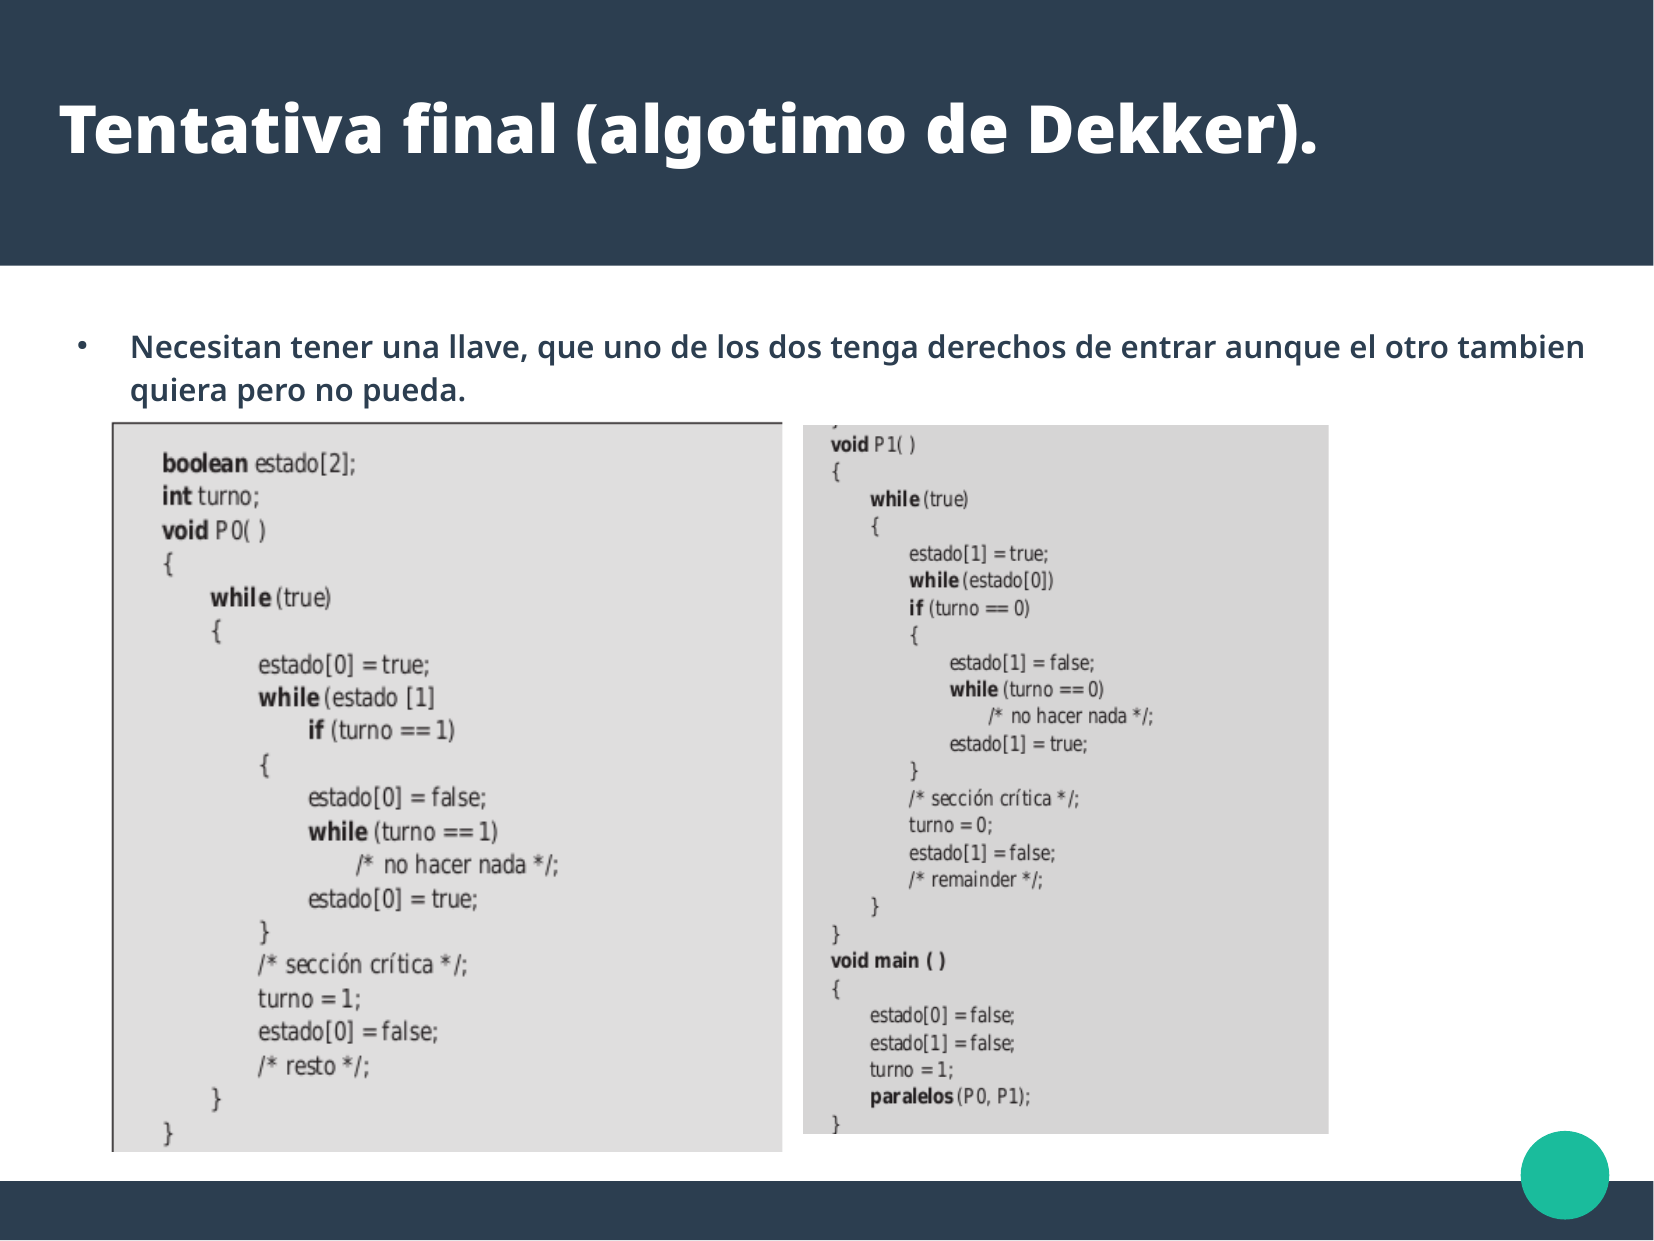

# Tentativa final (algotimo de Dekker).
Necesitan tener una llave, que uno de los dos tenga derechos de entrar aunque el otro tambien quiera pero no pueda.